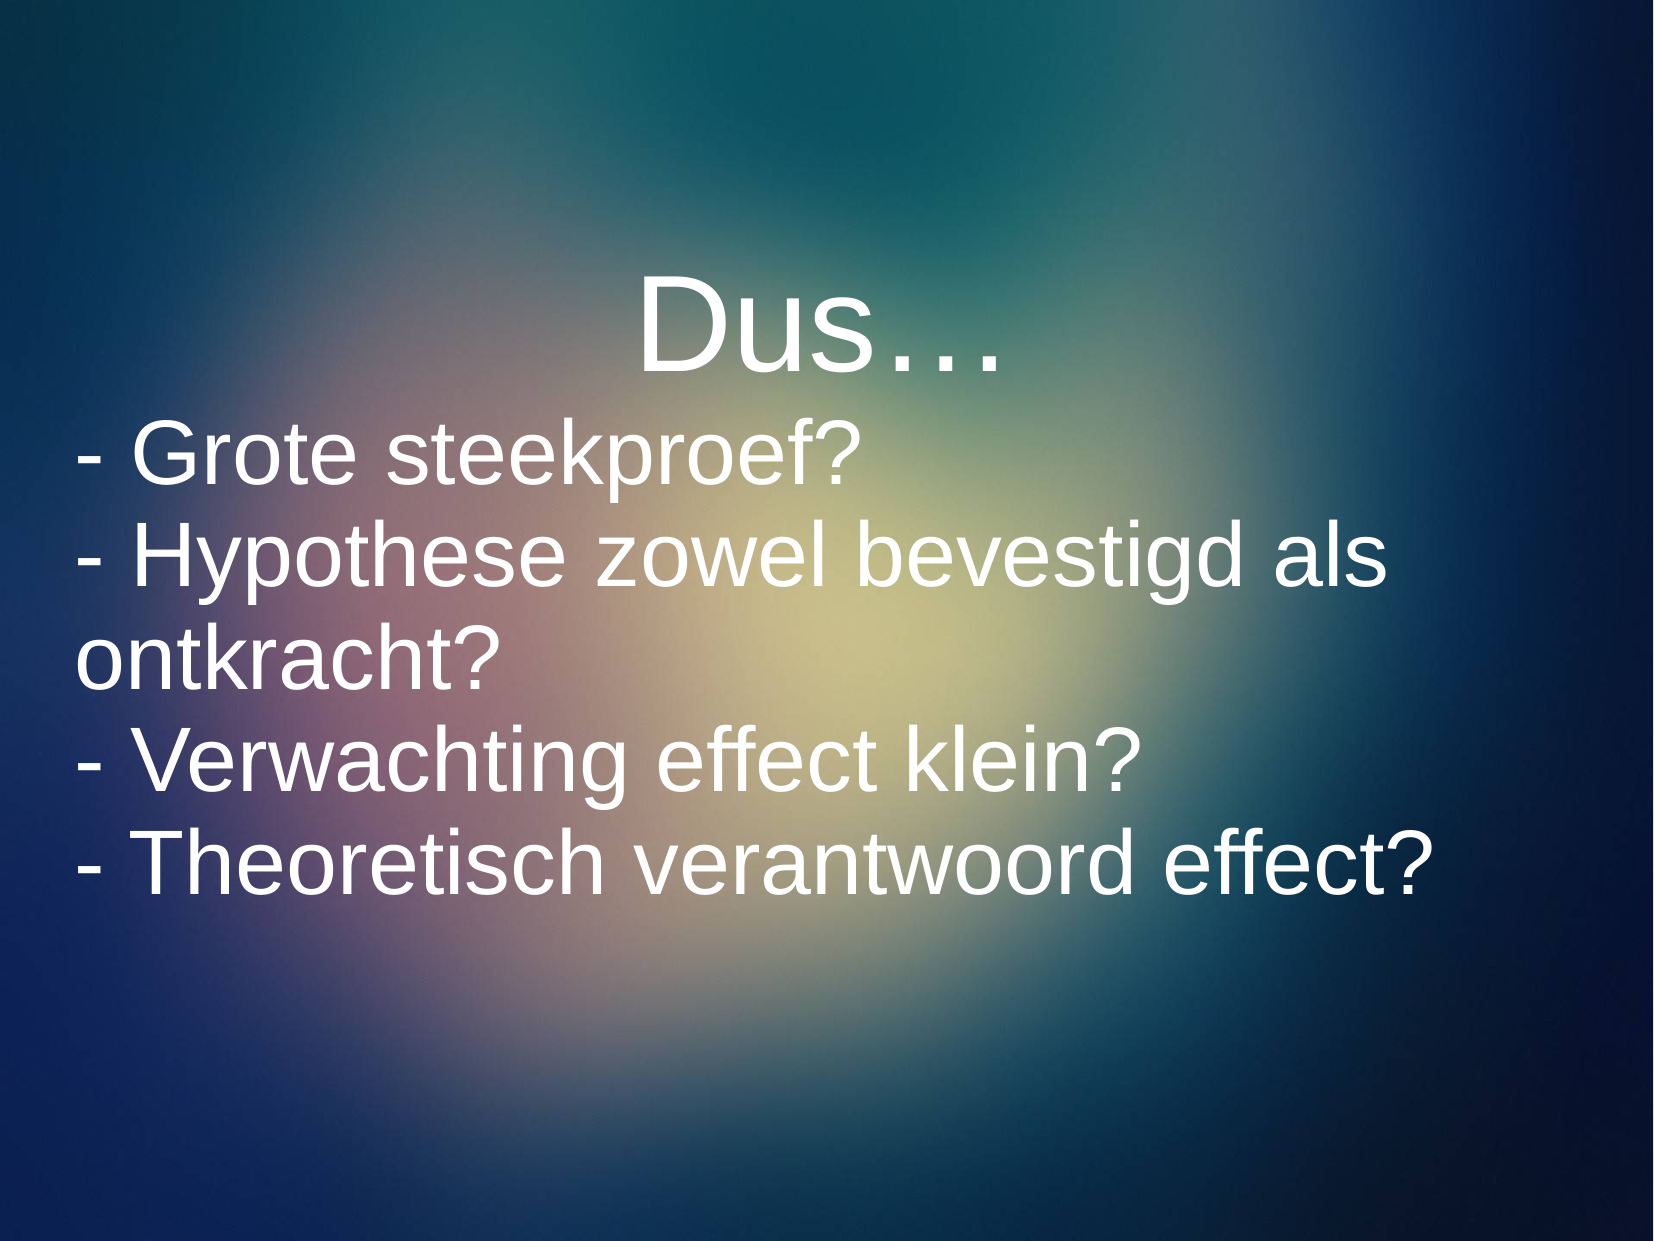

Dus…
- Grote steekproef?
- Hypothese zowel bevestigd als ontkracht?
- Verwachting effect klein?
- Theoretisch verantwoord effect?